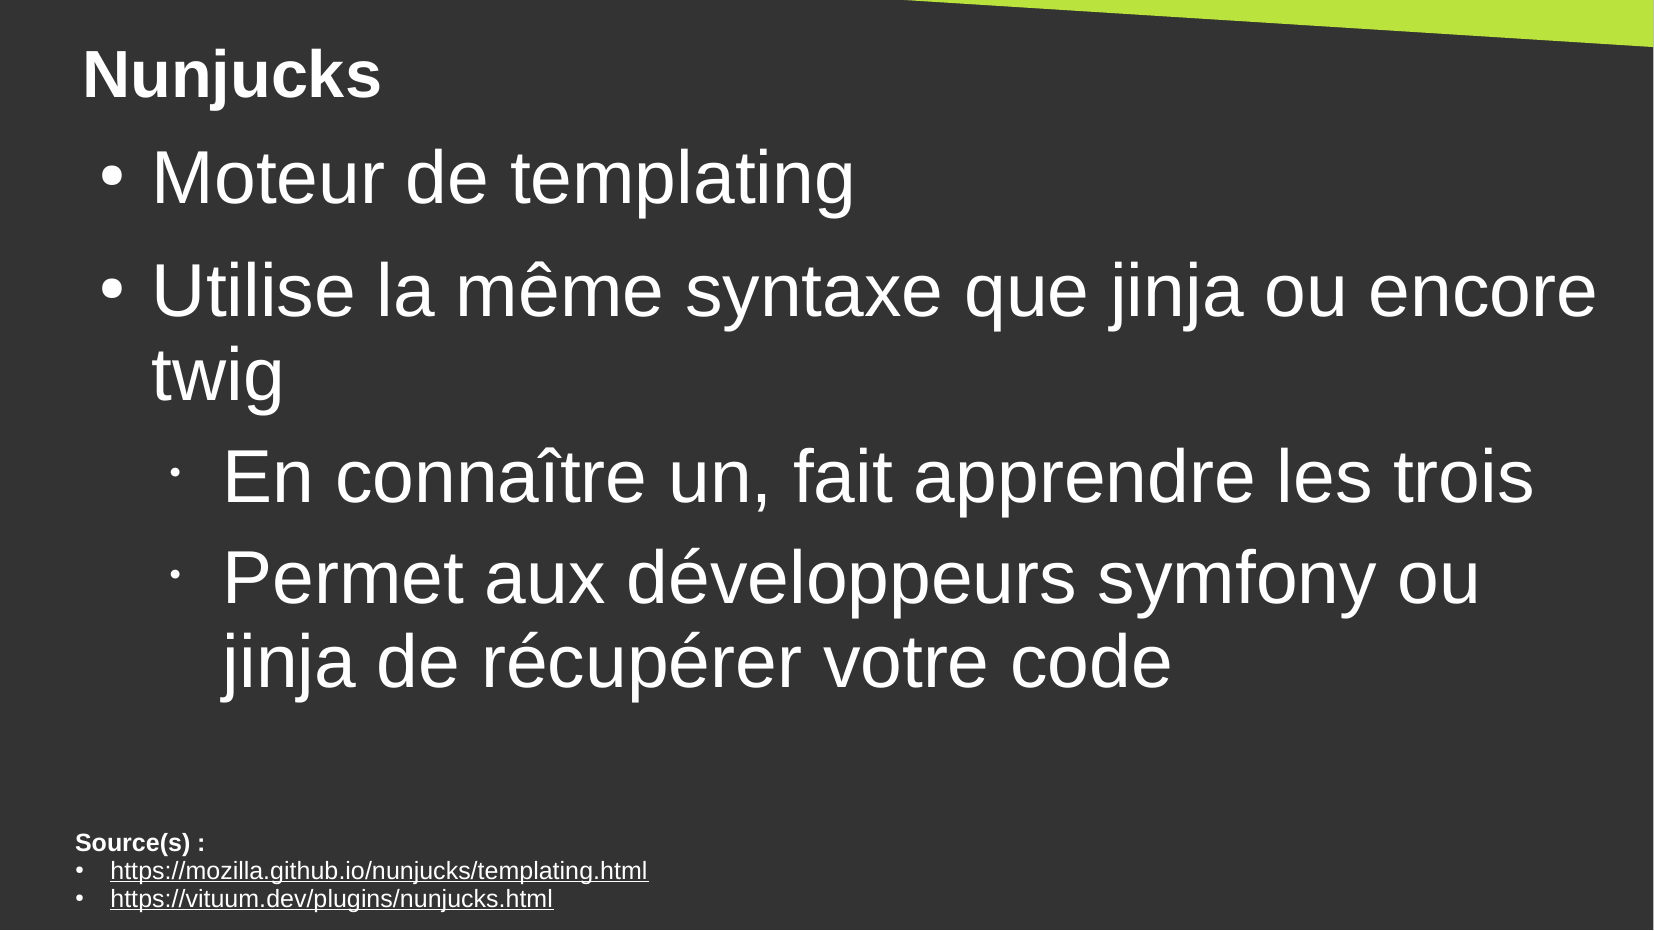

# Nunjucks
Moteur de templating
Utilise la même syntaxe que jinja ou encore twig
En connaître un, fait apprendre les trois
Permet aux développeurs symfony ou jinja de récupérer votre code
Source(s) :
https://mozilla.github.io/nunjucks/templating.html
https://vituum.dev/plugins/nunjucks.html